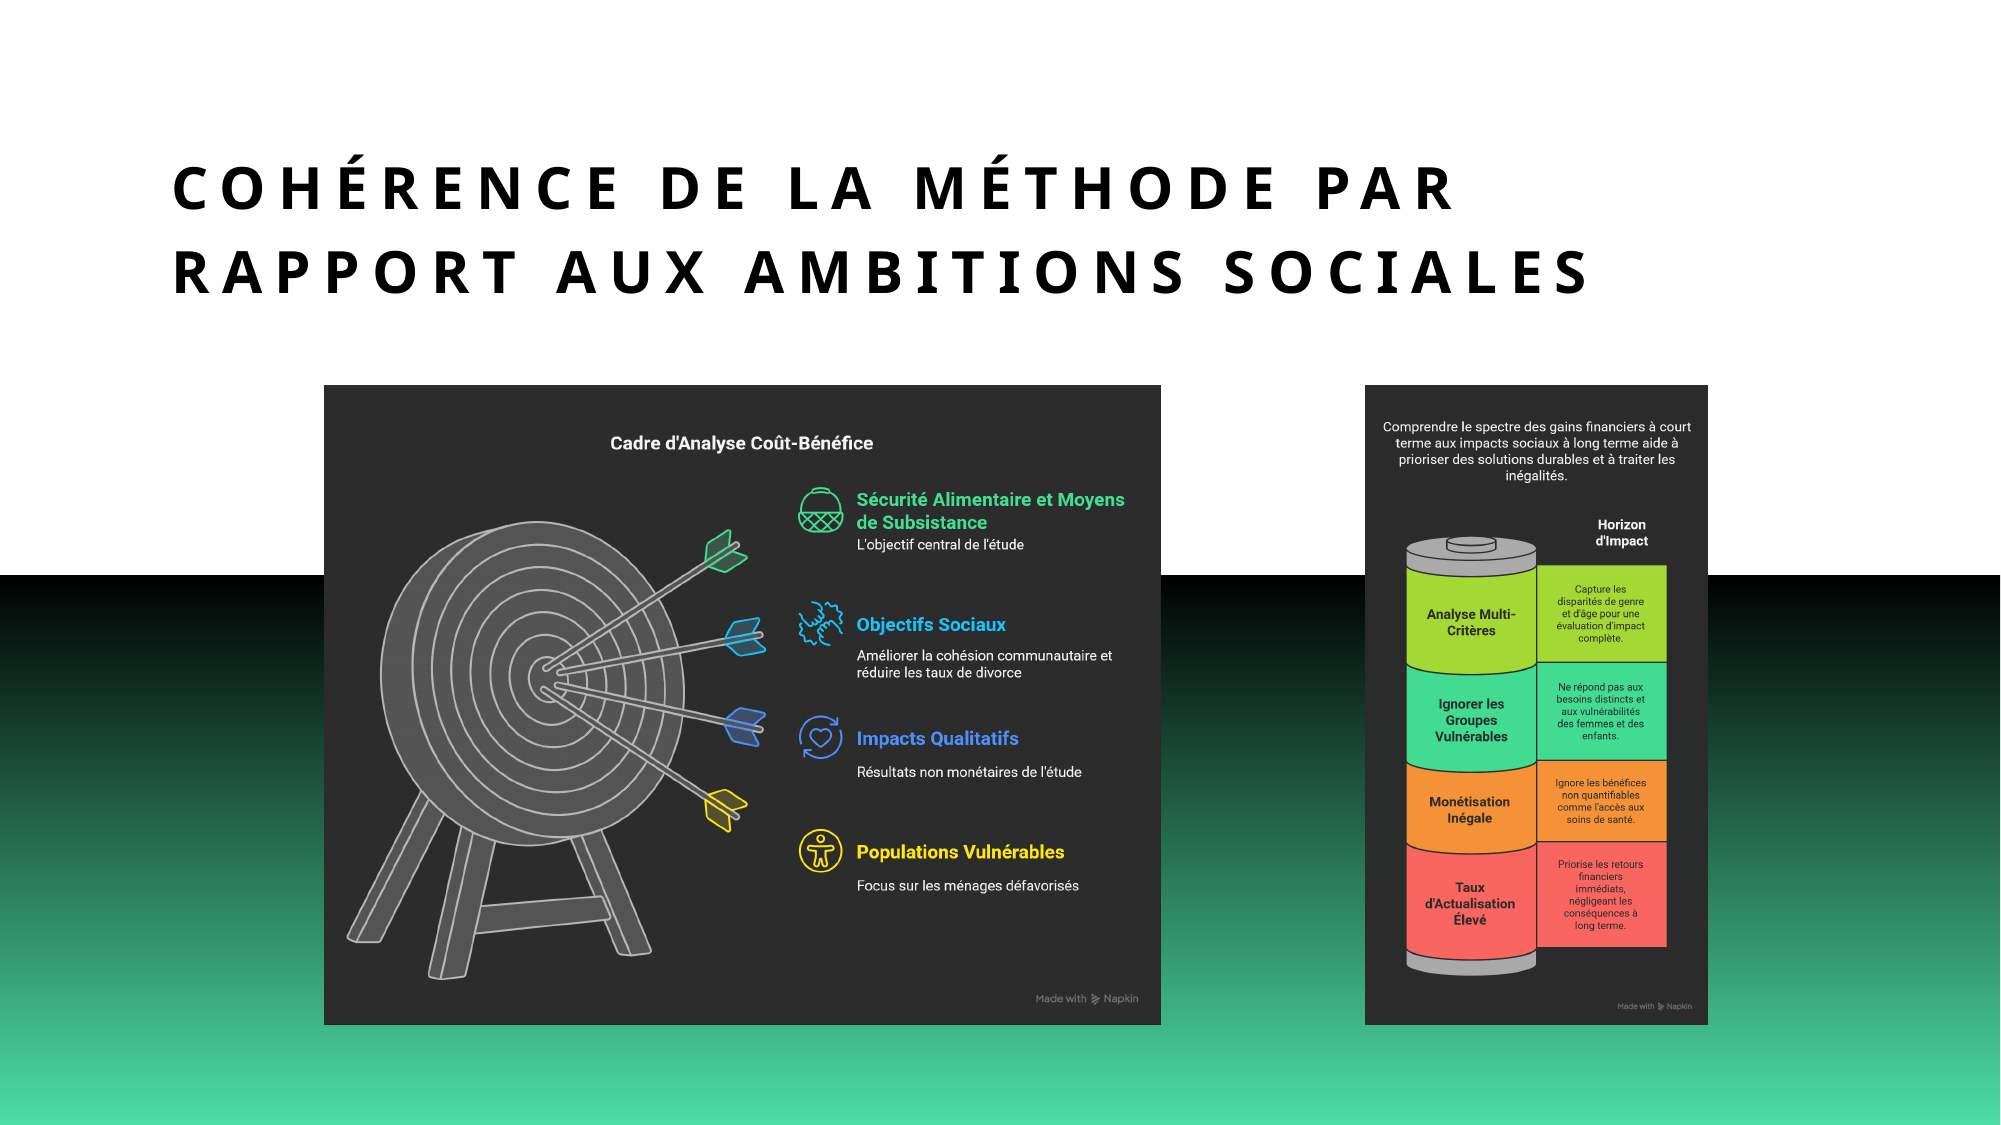

# Cohérence de la méthode par rapport aux ambitions sociales